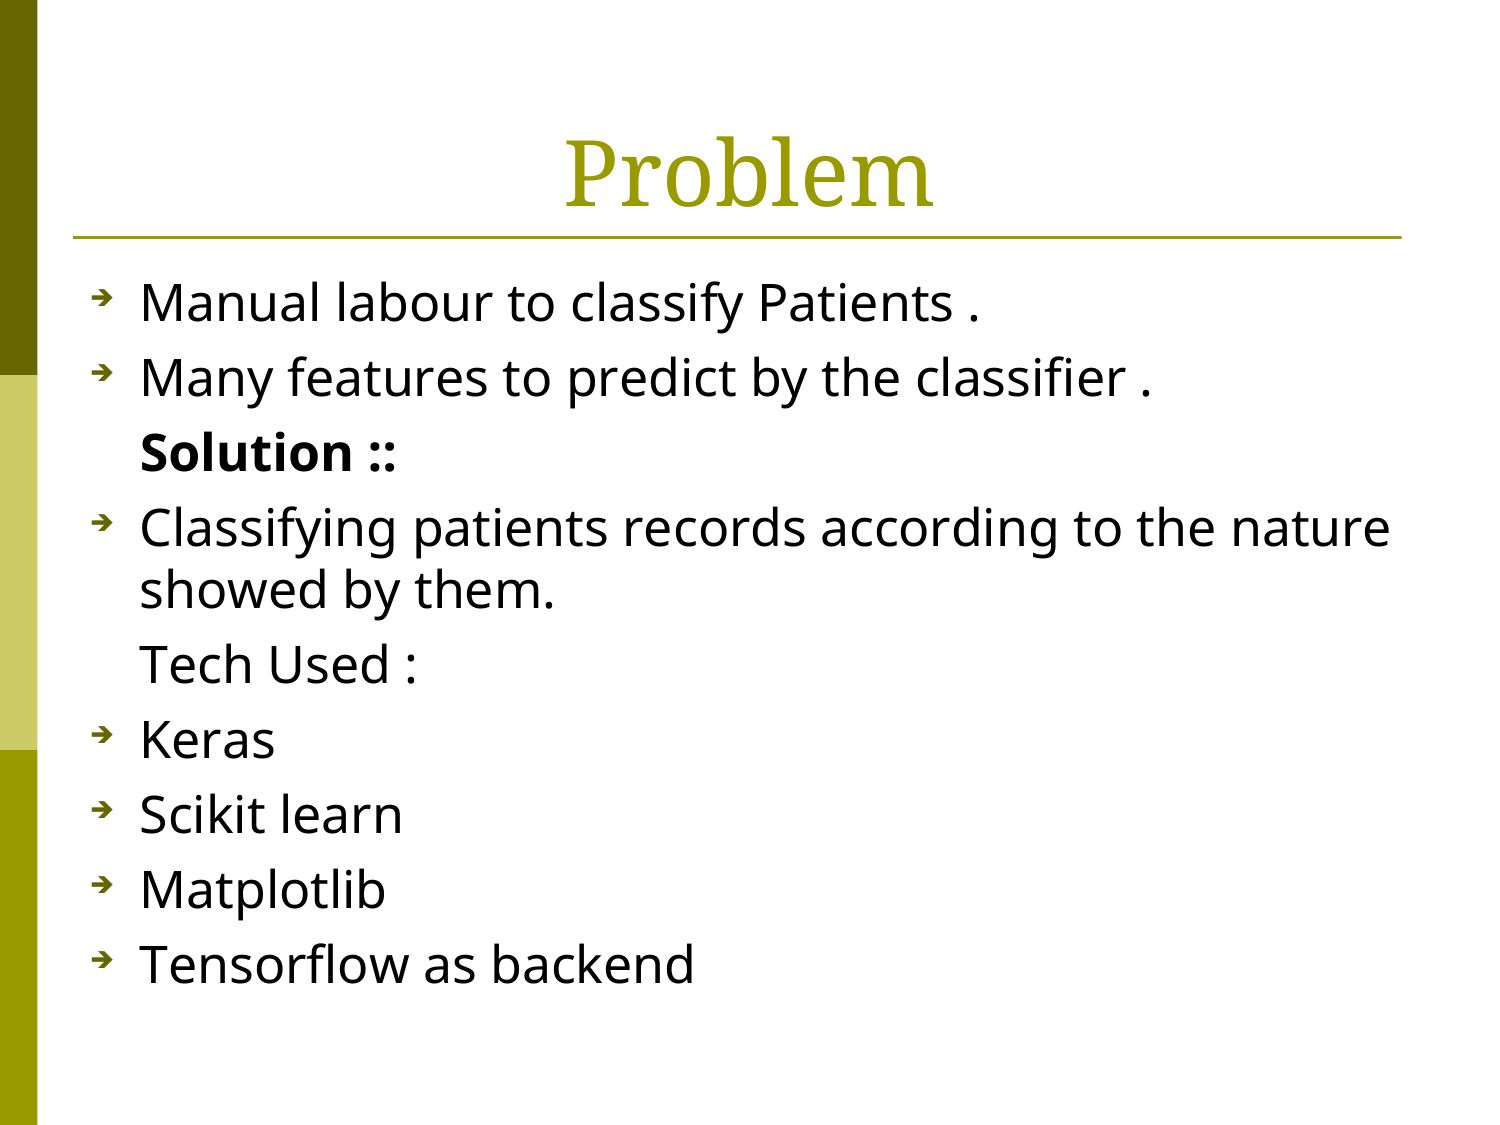

# Problem
Manual labour to classify Patients .
Many features to predict by the classifier .
Solution ::
Classifying patients records according to the nature showed by them.
Tech Used :
Keras
Scikit learn
Matplotlib
Tensorflow as backend